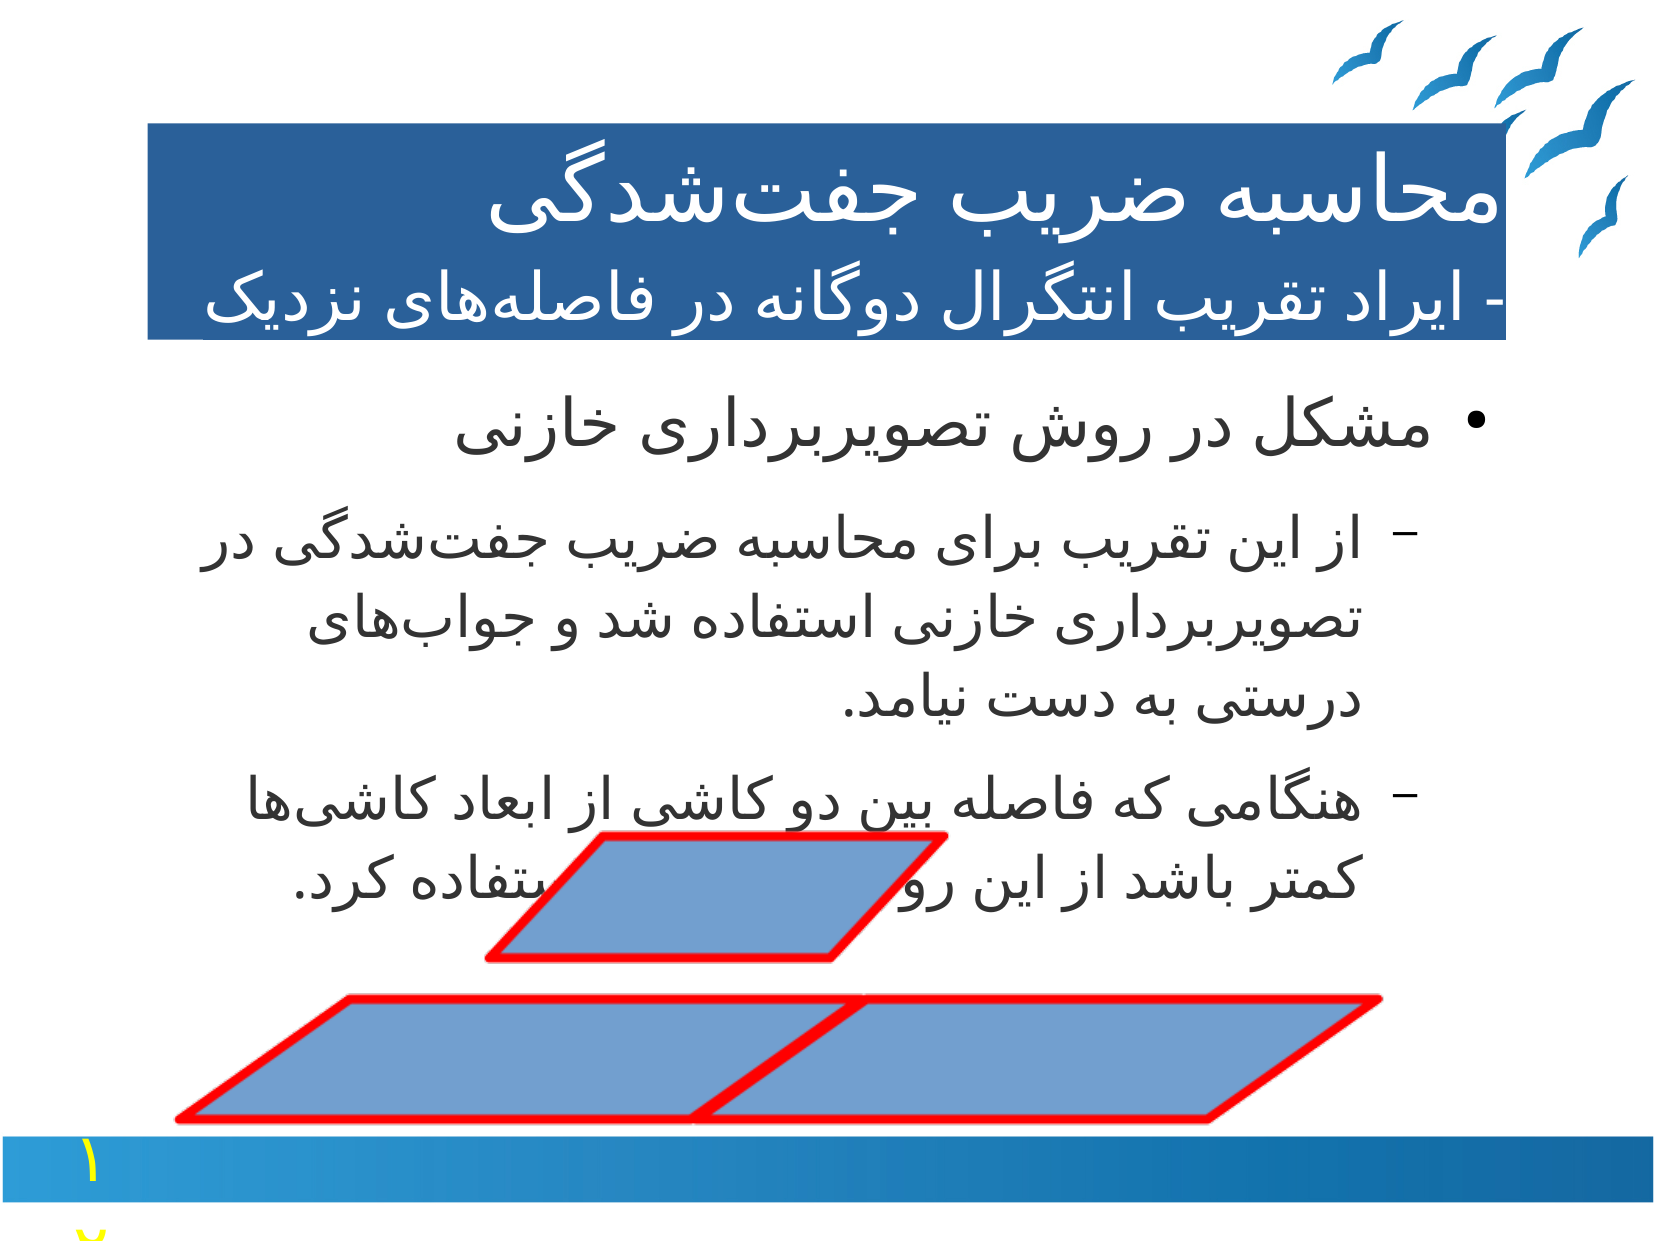

# محاسبه ضریب جفت‌شدگی - ایراد تقریب انتگرال دوگانه در فاصله‌های نزدیک
مشکل در روش تصویربرداری خازنی
از این تقریب برای محاسبه ضریب جفت‌شدگی در تصویربرداری خازنی استفاده شد و جواب‌های درستی به دست نیامد.
هنگامی که فاصله بین دو کاشی از ابعاد کاشی‌ها کمتر باشد از این روش نمی‌توان استفاده کرد.
۱۲